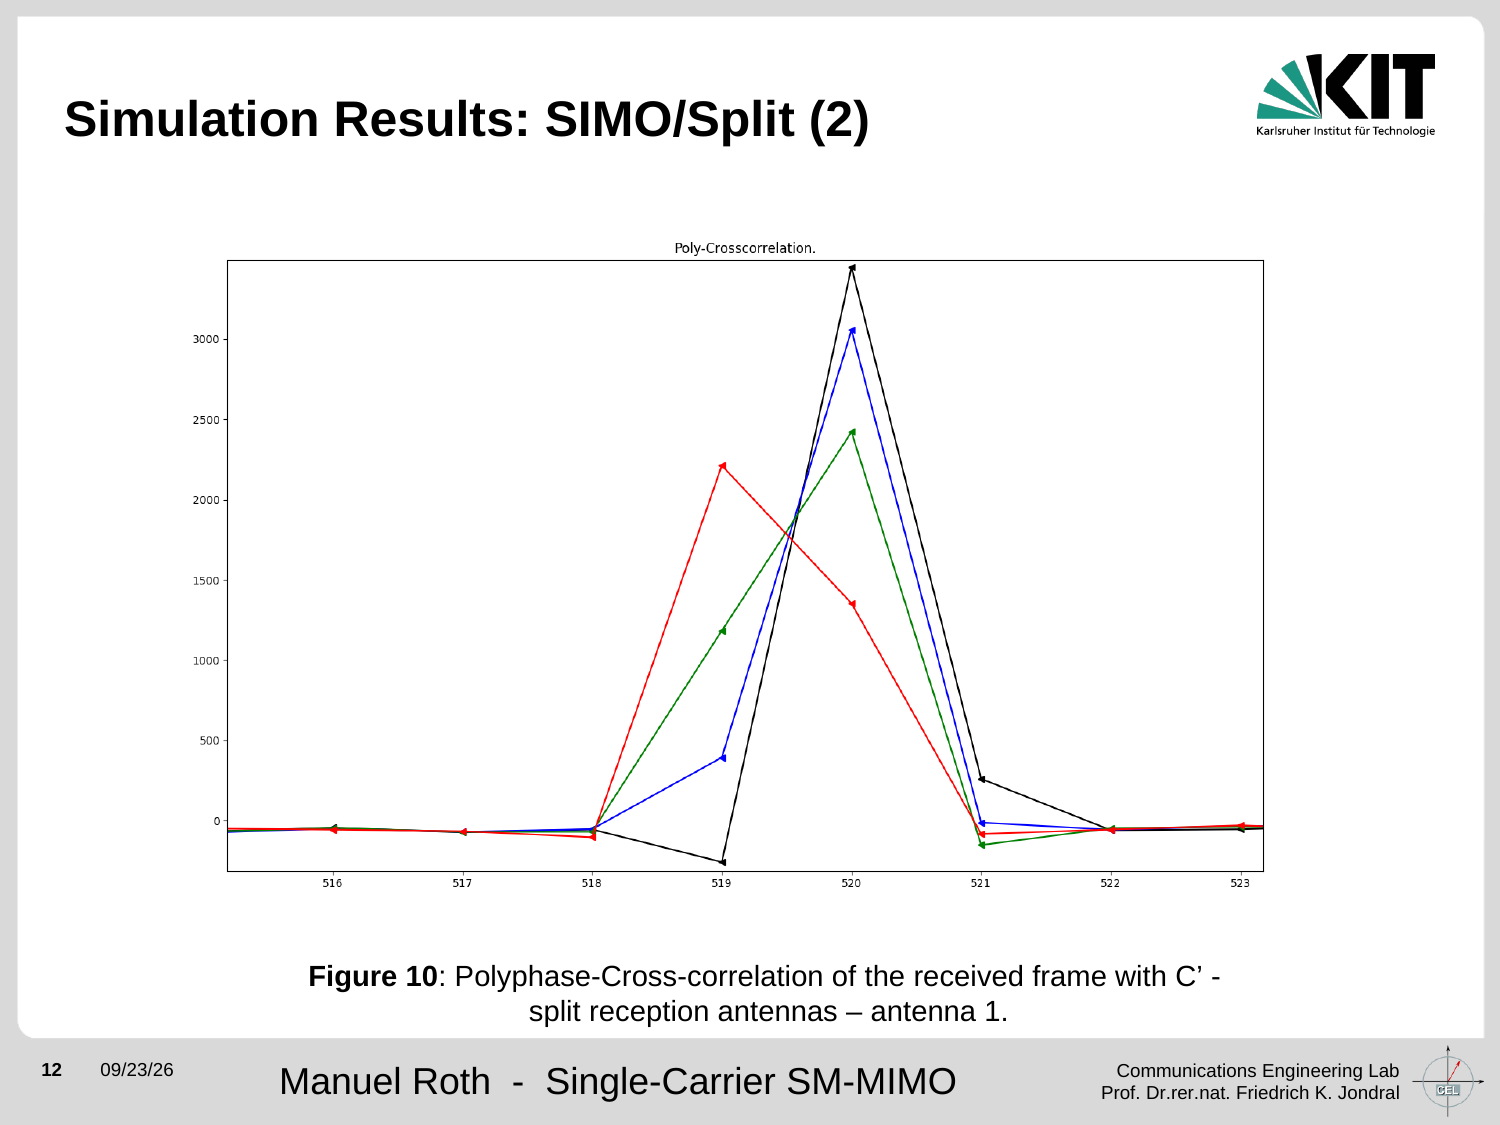

# Simulation Results: SIMO/Split (2)
Figure 10: Polyphase-Cross-correlation of the received frame with C’ -
split reception antennas – antenna 1.
Manuel Roth - Single-Carrier SM-MIMO